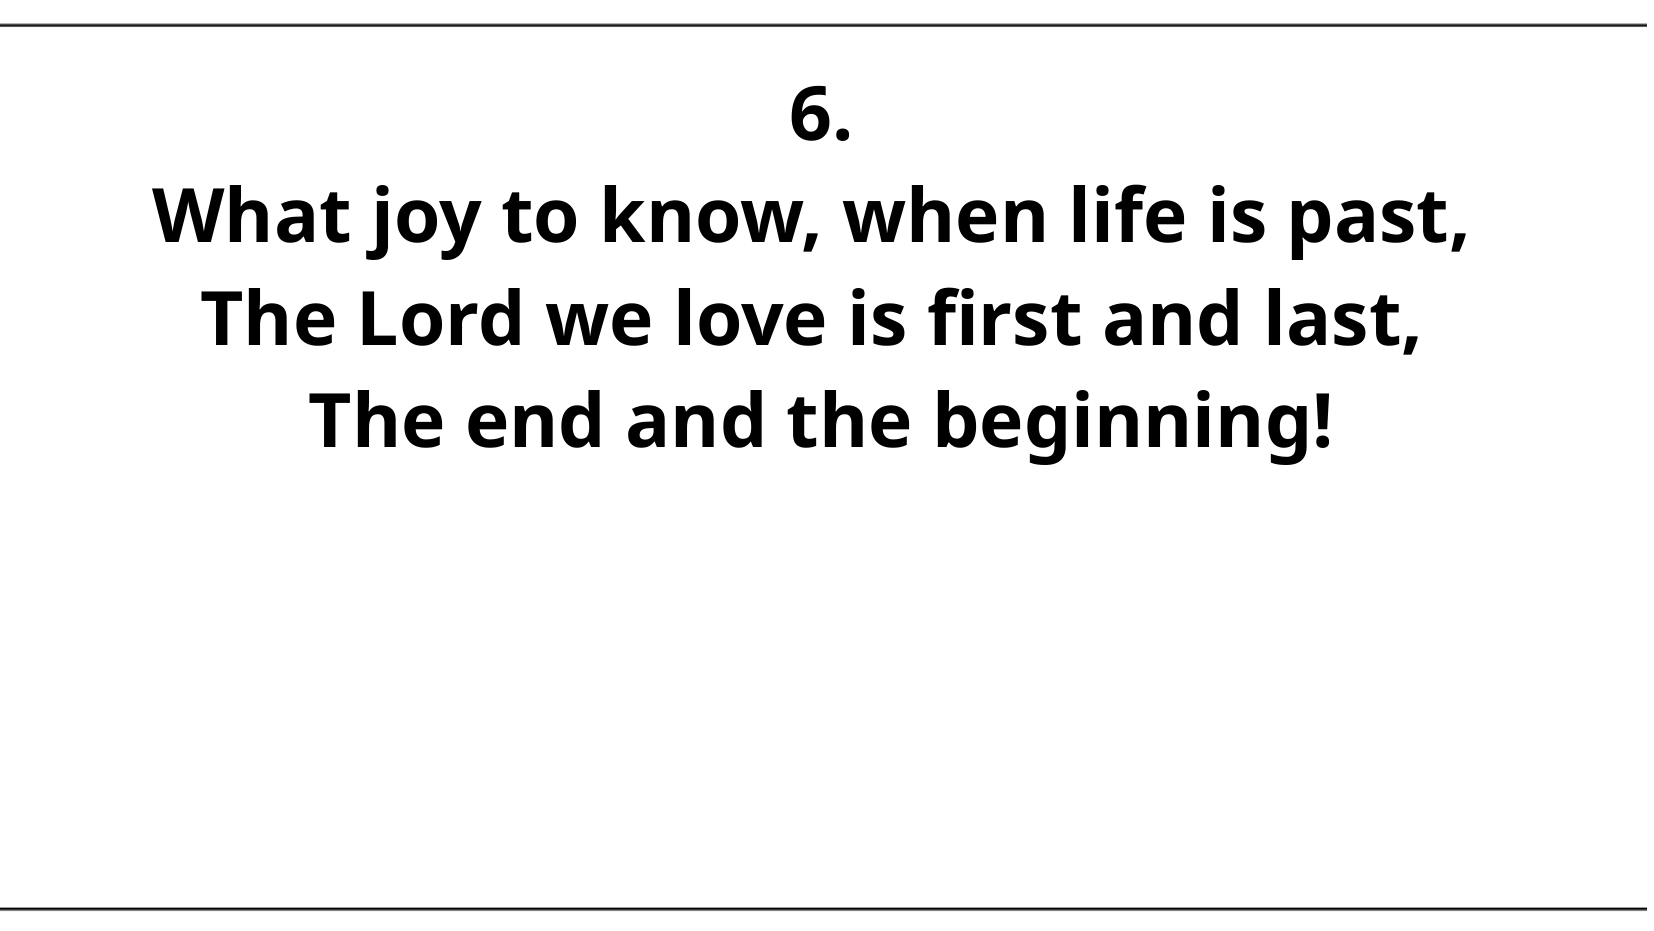

6.
What joy to know, when life is past,
The Lord we love is first and last,
The end and the beginning!